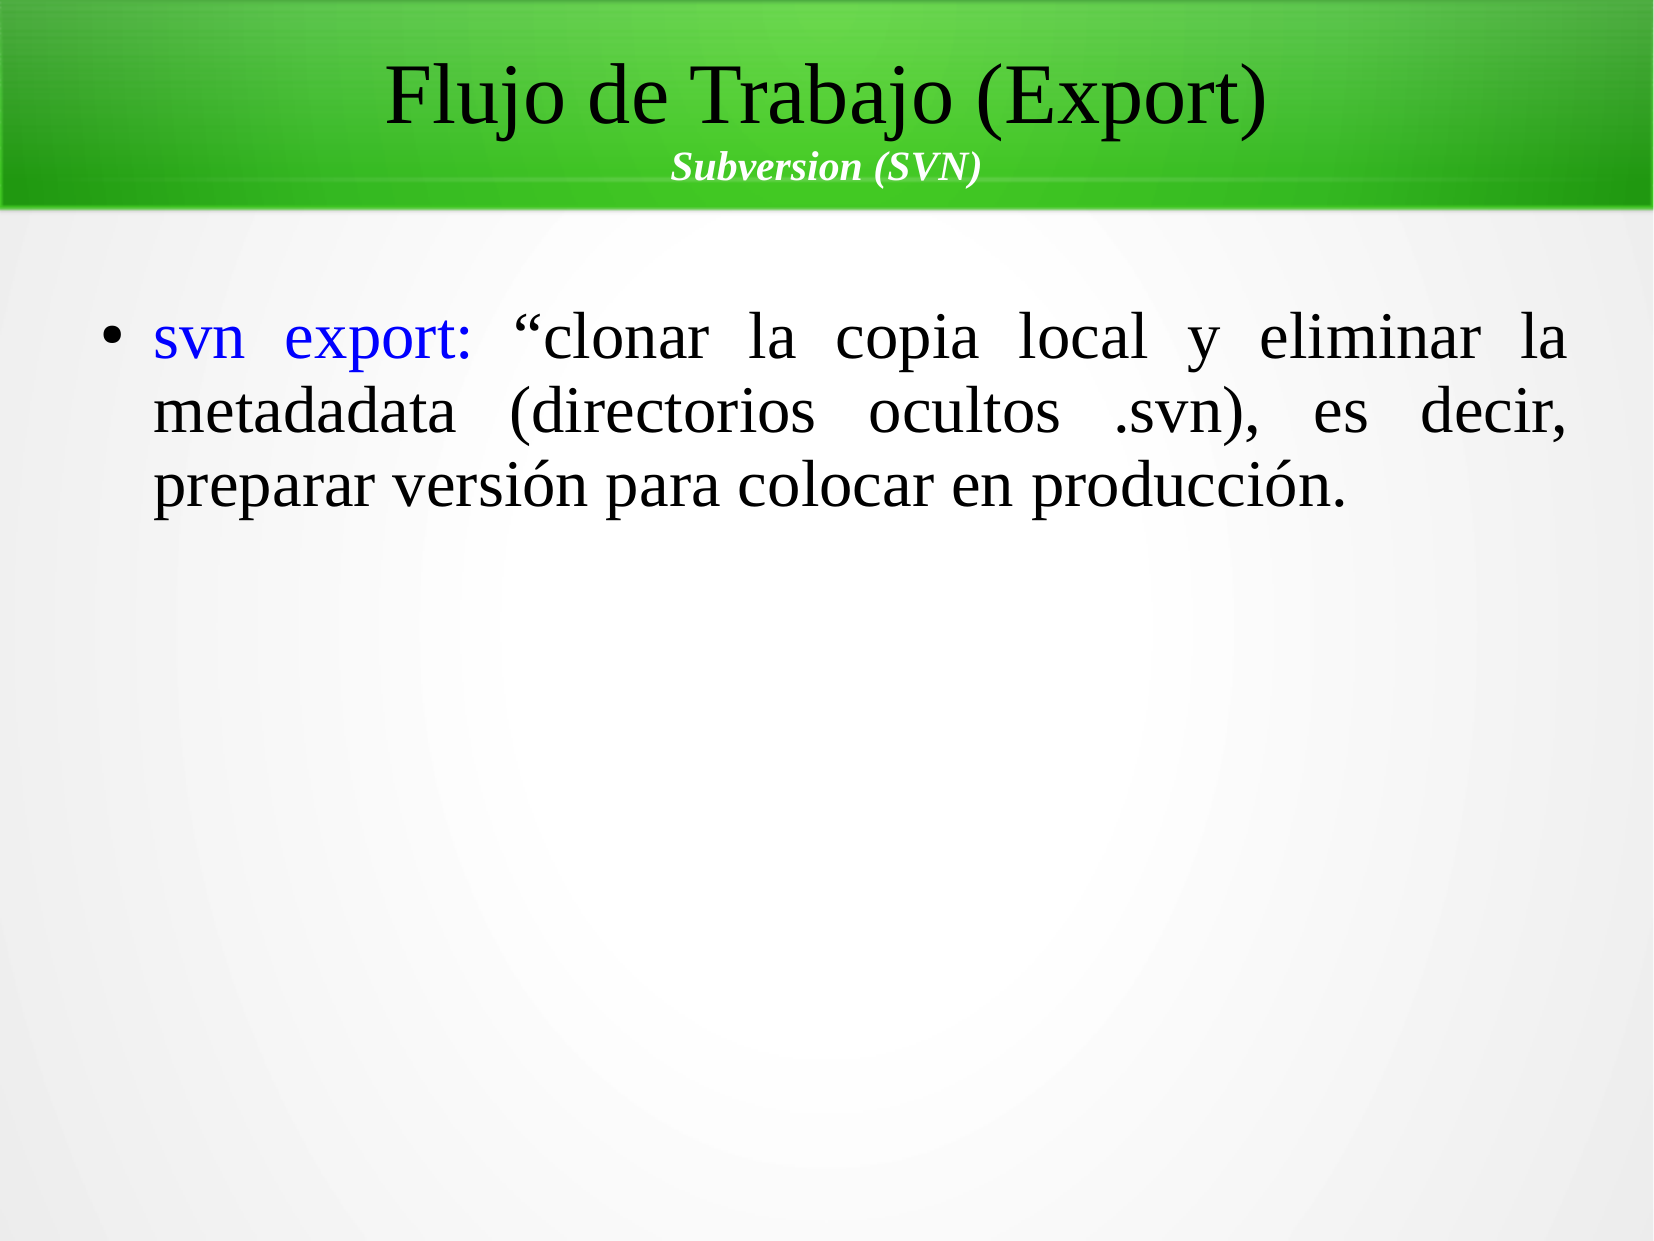

# Flujo de Trabajo (Export) Subversion (SVN)
svn export: “clonar la copia local y eliminar la metadadata (directorios ocultos .svn), es decir, preparar versión para colocar en producción.